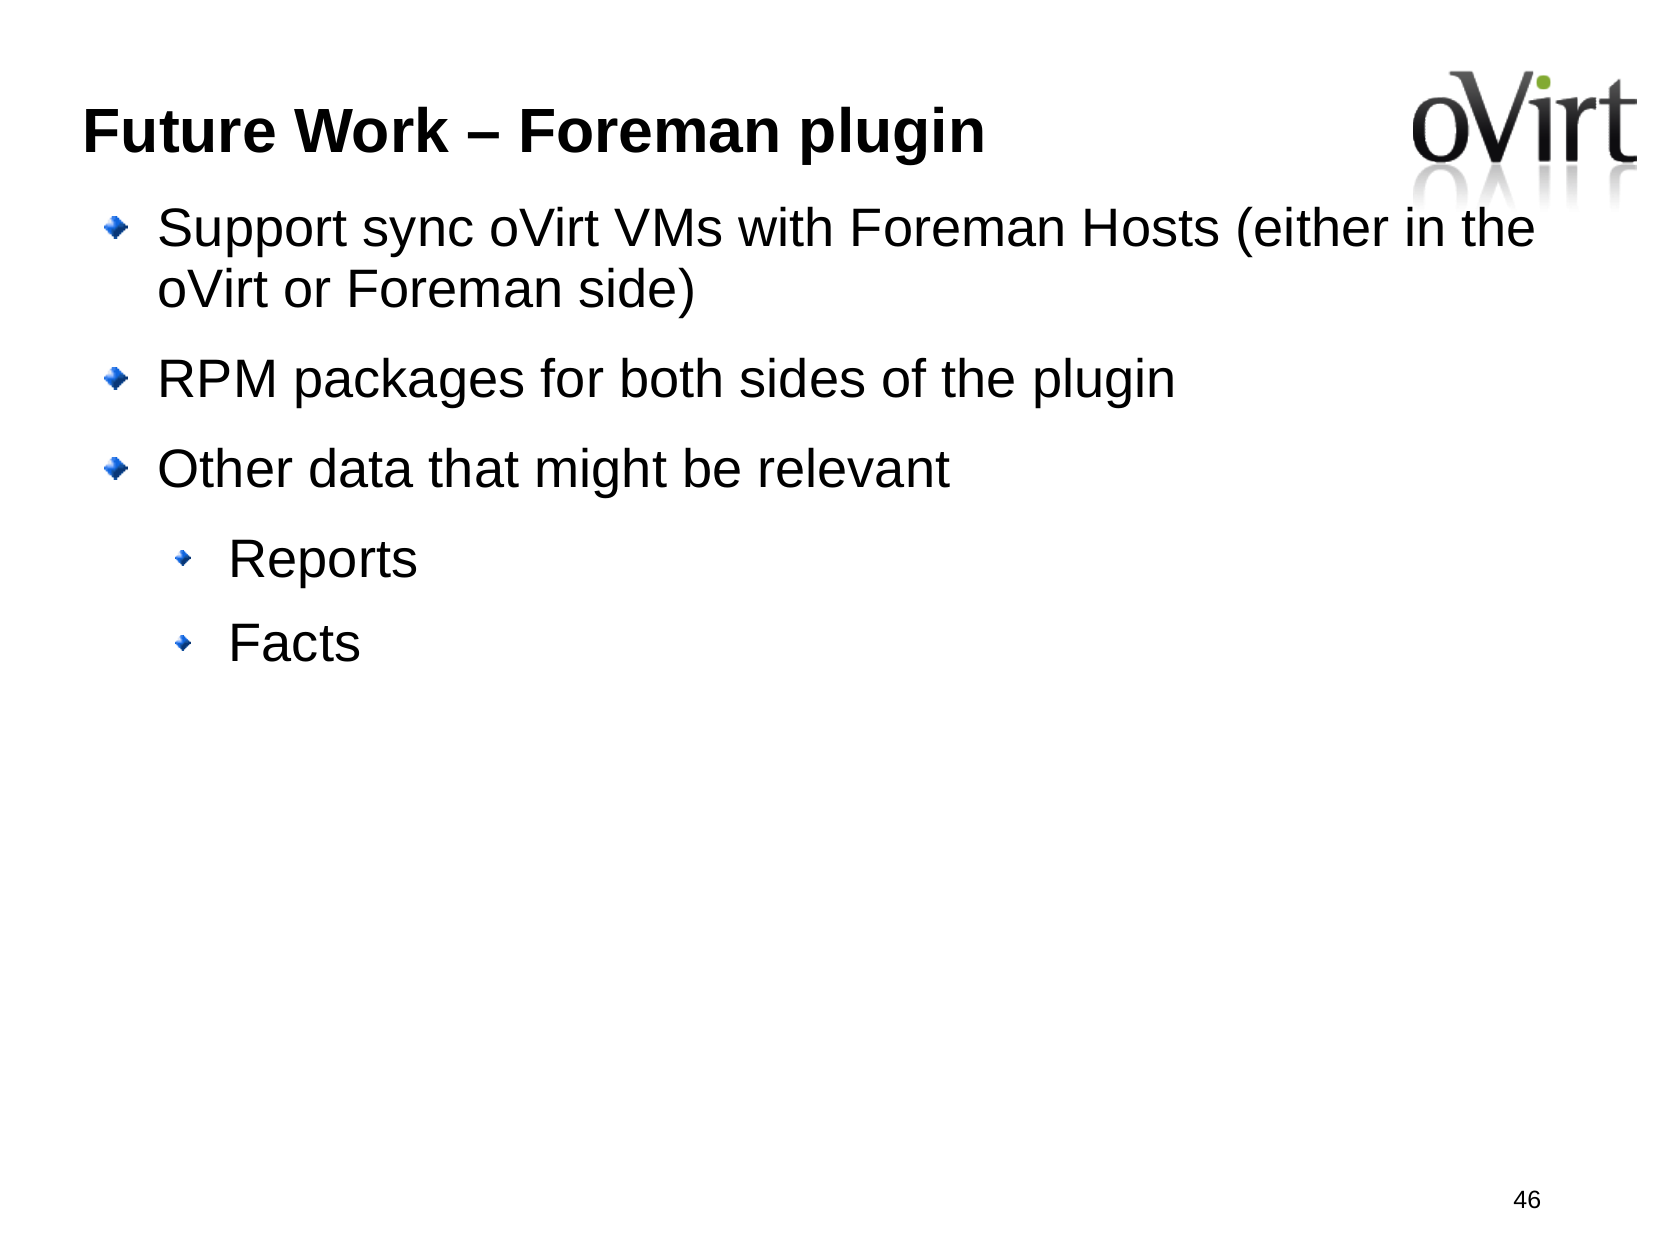

# Future Work – Foreman plugin
Support sync oVirt VMs with Foreman Hosts (either in the oVirt or Foreman side)
RPM packages for both sides of the plugin
Other data that might be relevant
Reports
Facts